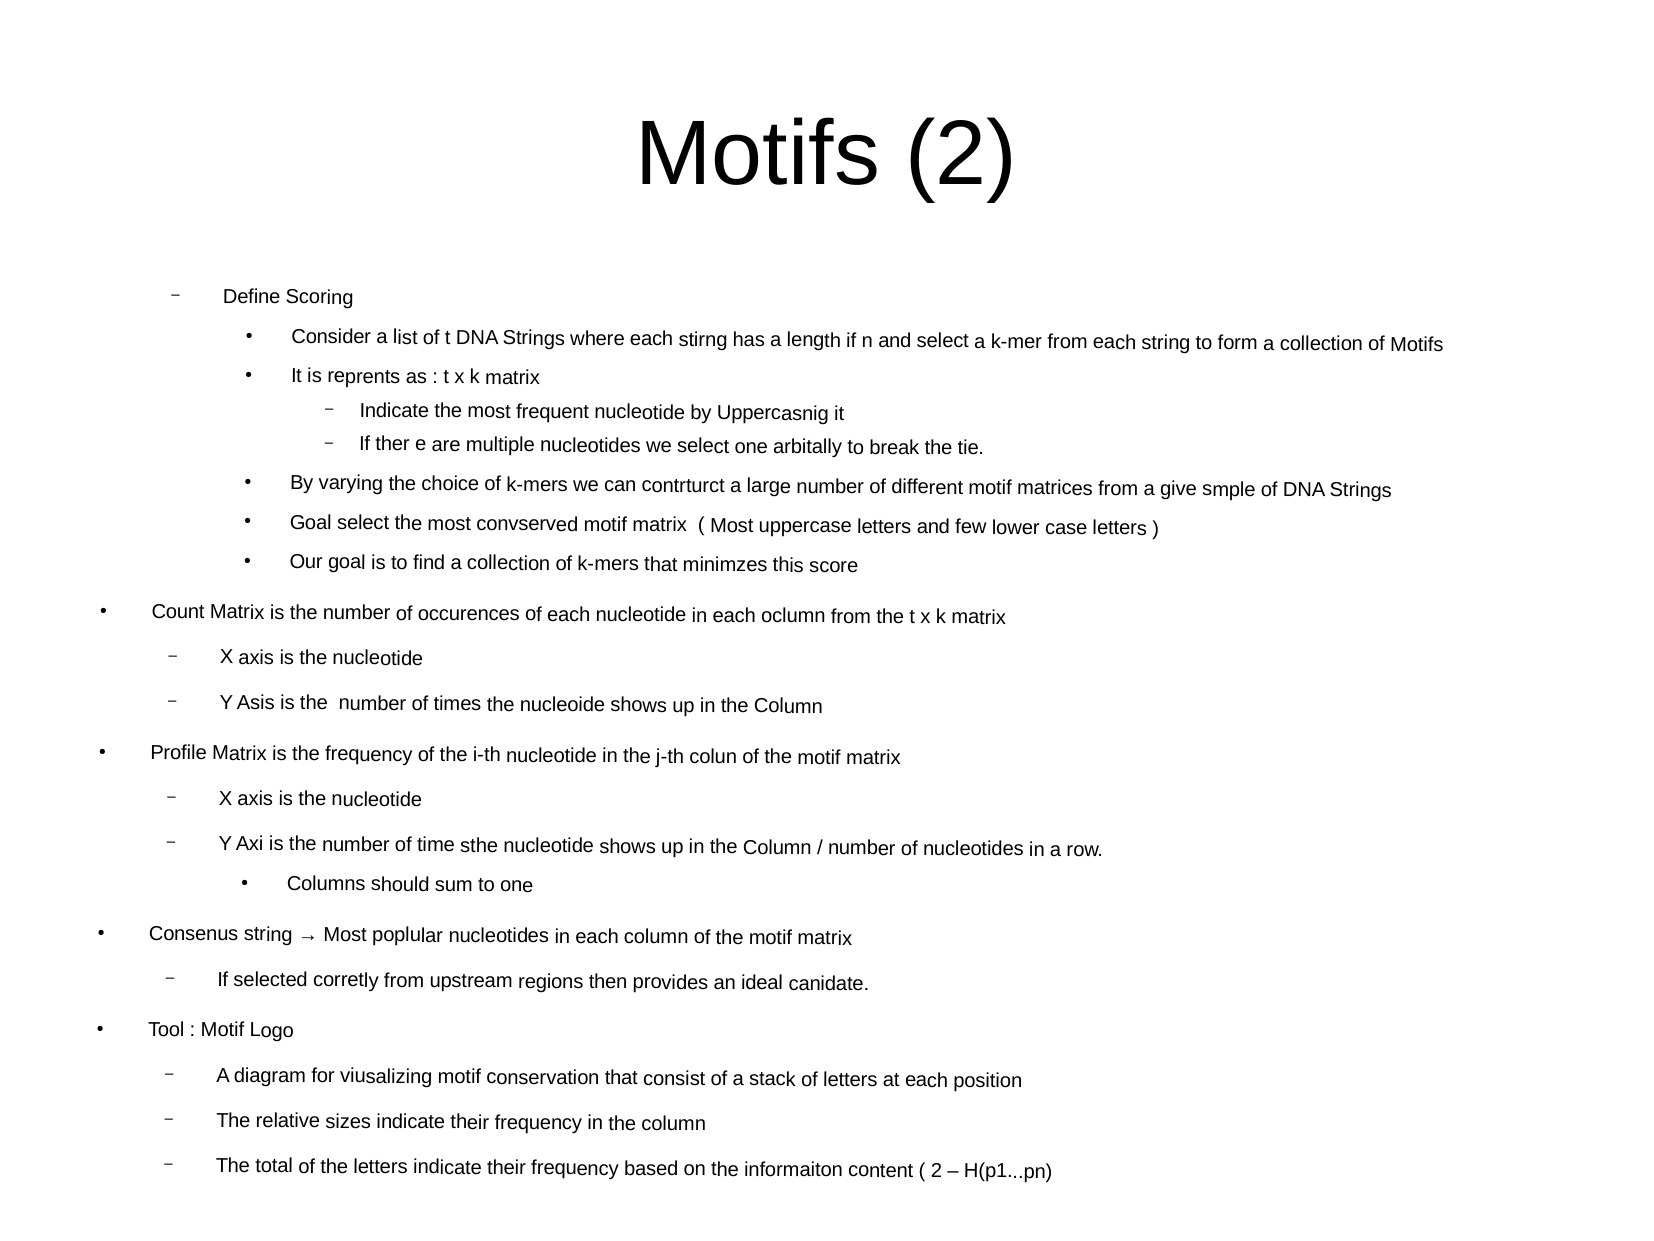

# Motifs (2)
Define Scoring
Consider a list of t DNA Strings where each stirng has a length if n and select a k-mer from each string to form a collection of Motifs
It is reprents as : t x k matrix
Indicate the most frequent nucleotide by Uppercasnig it
If ther e are multiple nucleotides we select one arbitally to break the tie.
By varying the choice of k-mers we can contrturct a large number of different motif matrices from a give smple of DNA Strings
Goal select the most convserved motif matrix ( Most uppercase letters and few lower case letters )
Our goal is to find a collection of k-mers that minimzes this score
Count Matrix is the number of occurences of each nucleotide in each oclumn from the t x k matrix
X axis is the nucleotide
Y Asis is the number of times the nucleoide shows up in the Column
Profile Matrix is the frequency of the i-th nucleotide in the j-th colun of the motif matrix
X axis is the nucleotide
Y Axi is the number of time sthe nucleotide shows up in the Column / number of nucleotides in a row.
Columns should sum to one
Consenus string → Most poplular nucleotides in each column of the motif matrix
If selected corretly from upstream regions then provides an ideal canidate.
Tool : Motif Logo
A diagram for viusalizing motif conservation that consist of a stack of letters at each position
The relative sizes indicate their frequency in the column
The total of the letters indicate their frequency based on the informaiton content ( 2 – H(p1...pn)